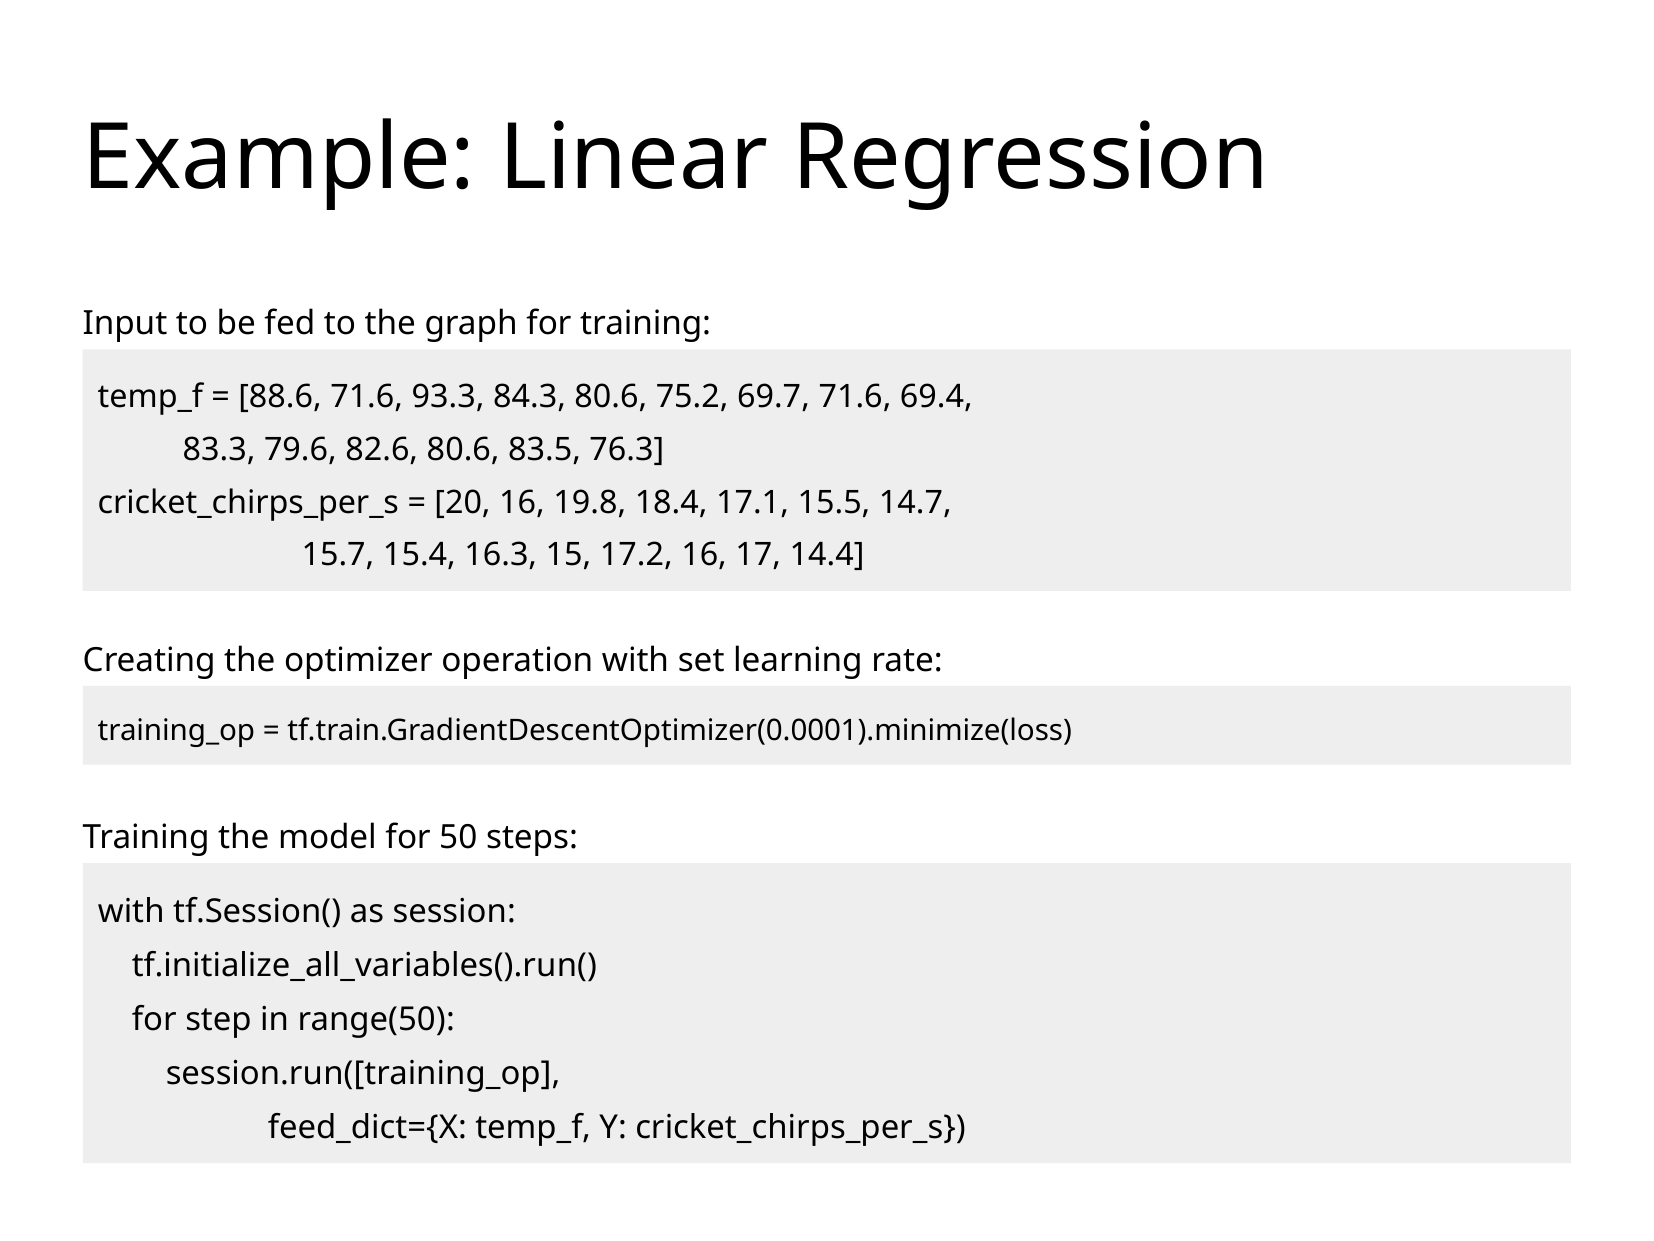

# Example: Linear Regression
Input to be fed to the graph for training:
temp_f = [88.6, 71.6, 93.3, 84.3, 80.6, 75.2, 69.7, 71.6, 69.4,
 83.3, 79.6, 82.6, 80.6, 83.5, 76.3]
cricket_chirps_per_s = [20, 16, 19.8, 18.4, 17.1, 15.5, 14.7,
 15.7, 15.4, 16.3, 15, 17.2, 16, 17, 14.4]
Creating the optimizer operation with set learning rate:
training_op = tf.train.GradientDescentOptimizer(0.0001).minimize(loss)
Training the model for 50 steps:
with tf.Session() as session:
 tf.initialize_all_variables().run()
 for step in range(50):
 session.run([training_op],
 feed_dict={X: temp_f, Y: cricket_chirps_per_s})